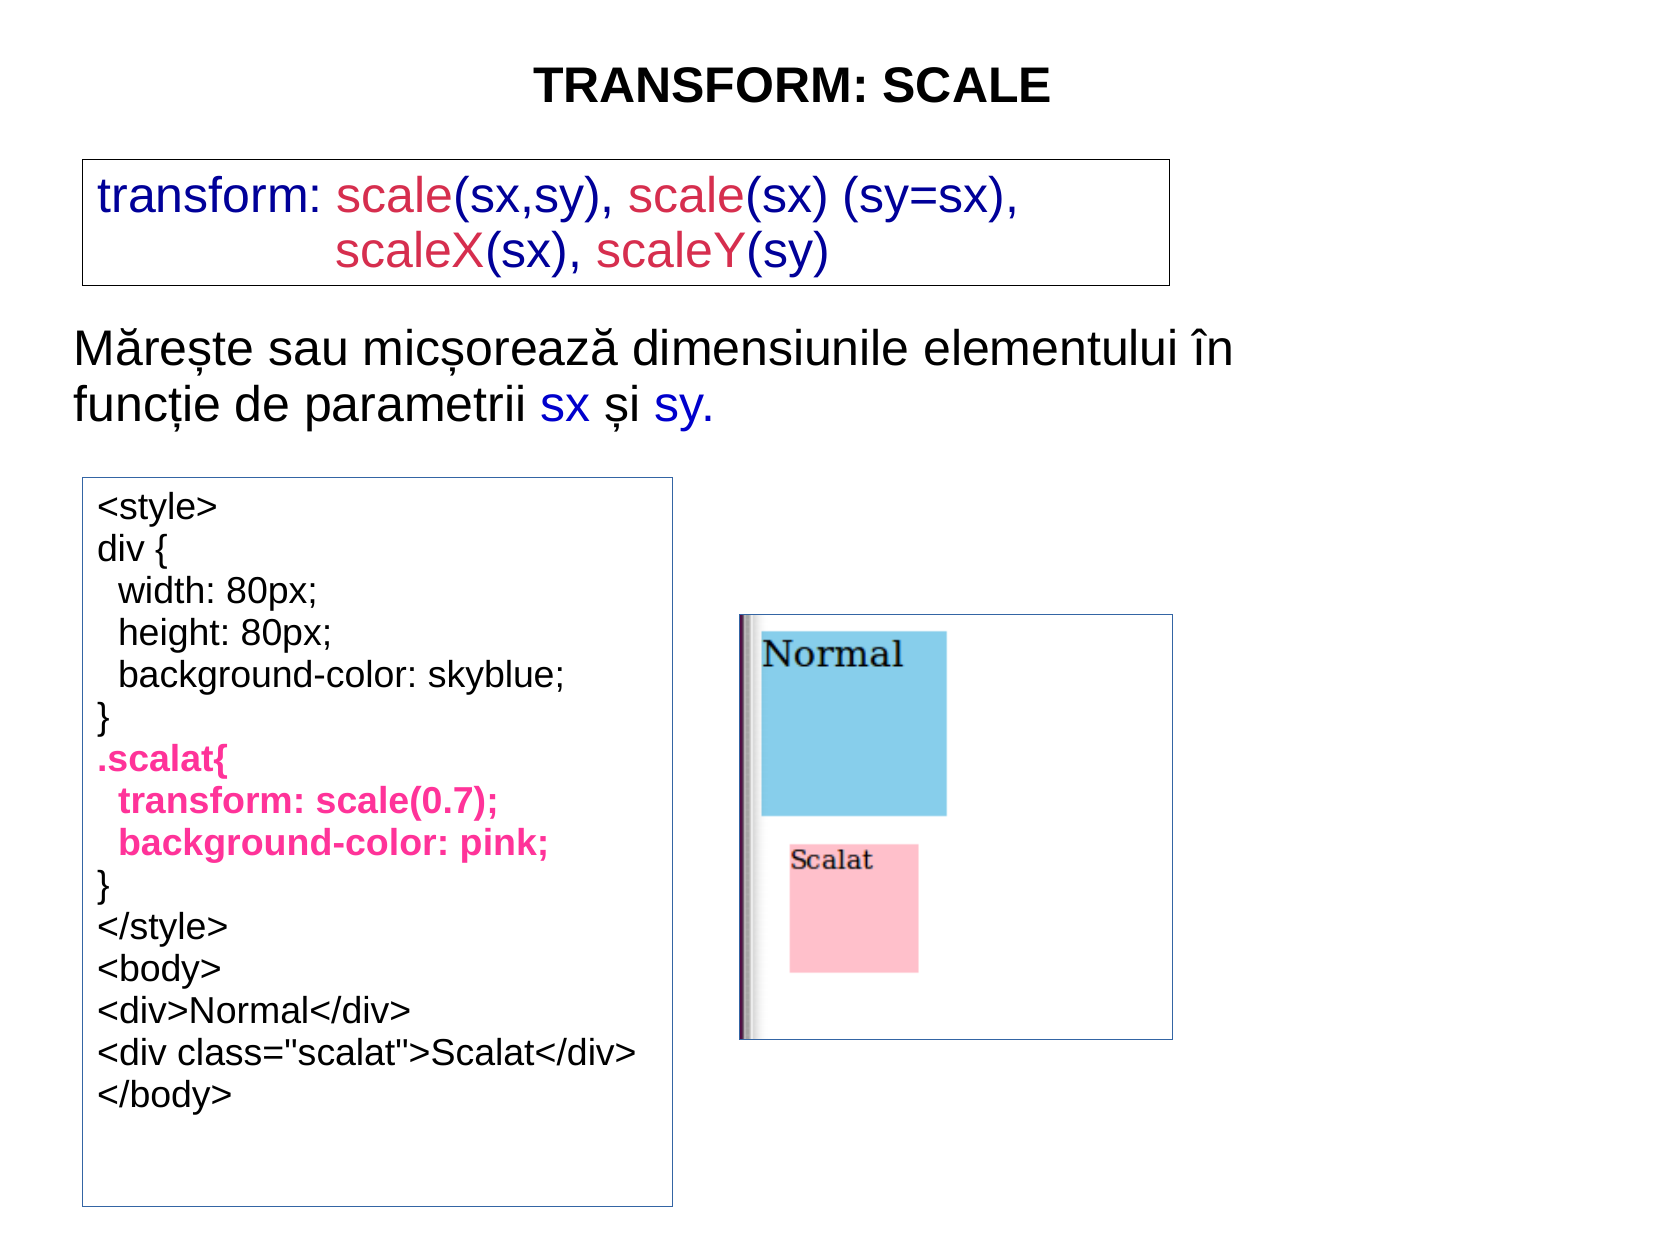

TRANSFORM: SCALE
transform: scale(sx,sy), scale(sx) (sy=sx),
 scaleX(sx), scaleY(sy)
Mărește sau micșorează dimensiunile elementului în funcție de parametrii sx și sy.
<style>
div {
 width: 80px;
 height: 80px;
 background-color: skyblue;
}
.scalat{
 transform: scale(0.7);
 background-color: pink;
}
</style>
<body>
<div>Normal</div>
<div class="scalat">Scalat</div>
</body>